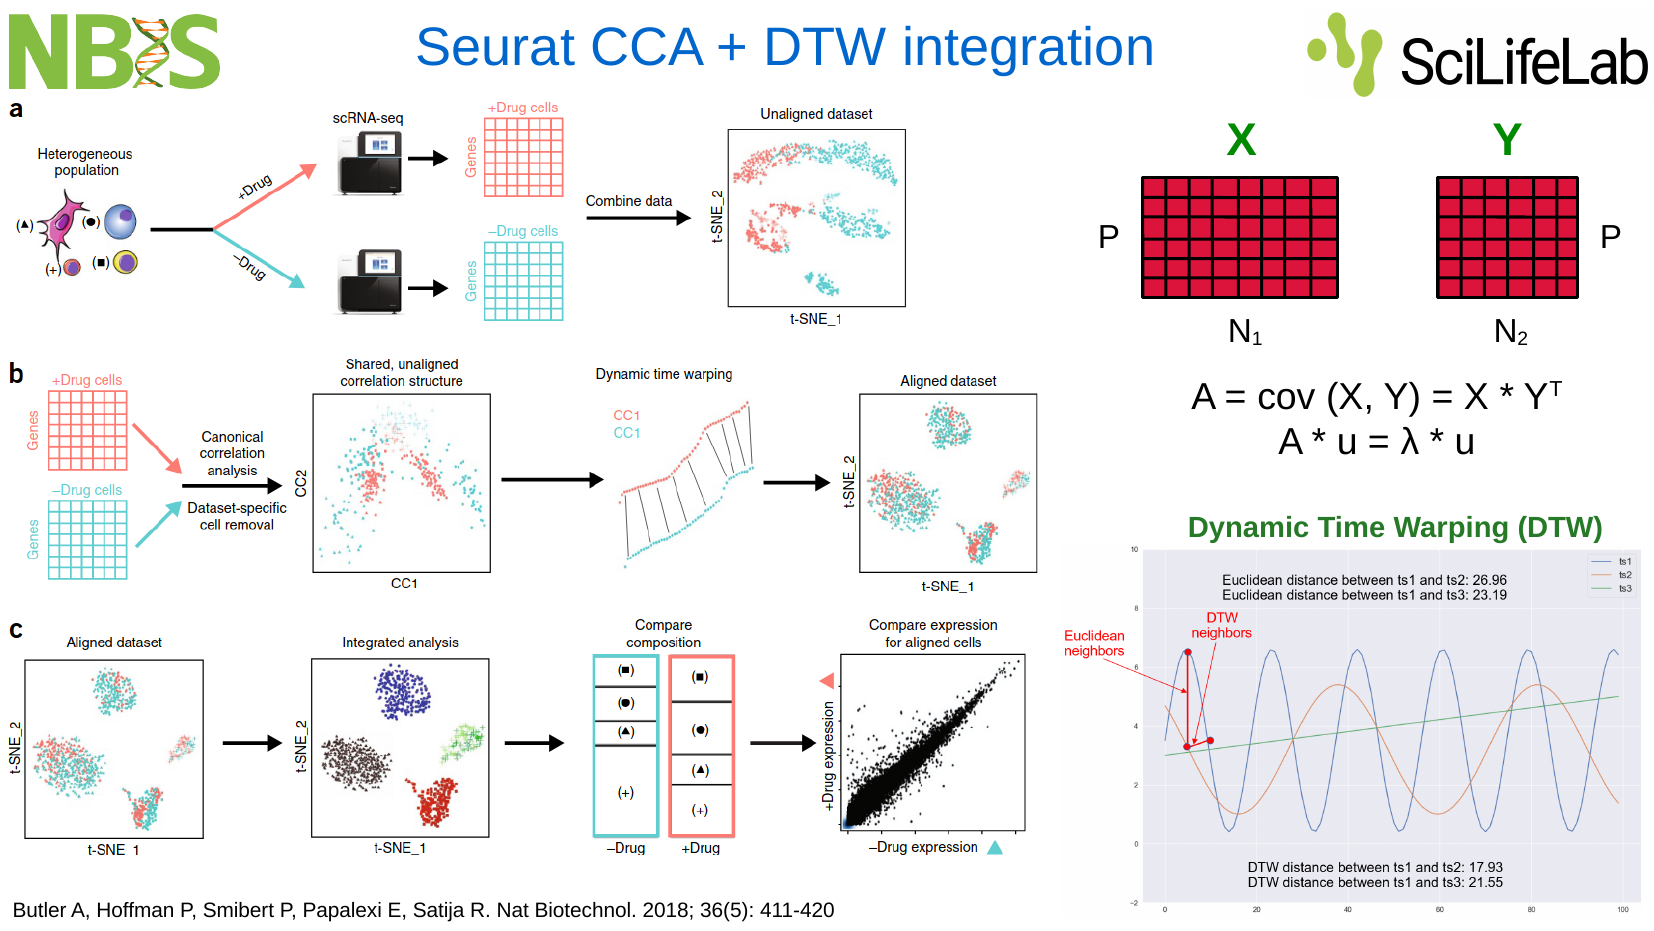

Seurat CCA + DTW integration
X
Y
P
P
N1
N2
A = cov (X, Y) = X * YT
A * u = λ * u
Dynamic Time Warping (DTW)
Butler A, Hoffman P, Smibert P, Papalexi E, Satija R. Nat Biotechnol. 2018; 36(5): 411-420